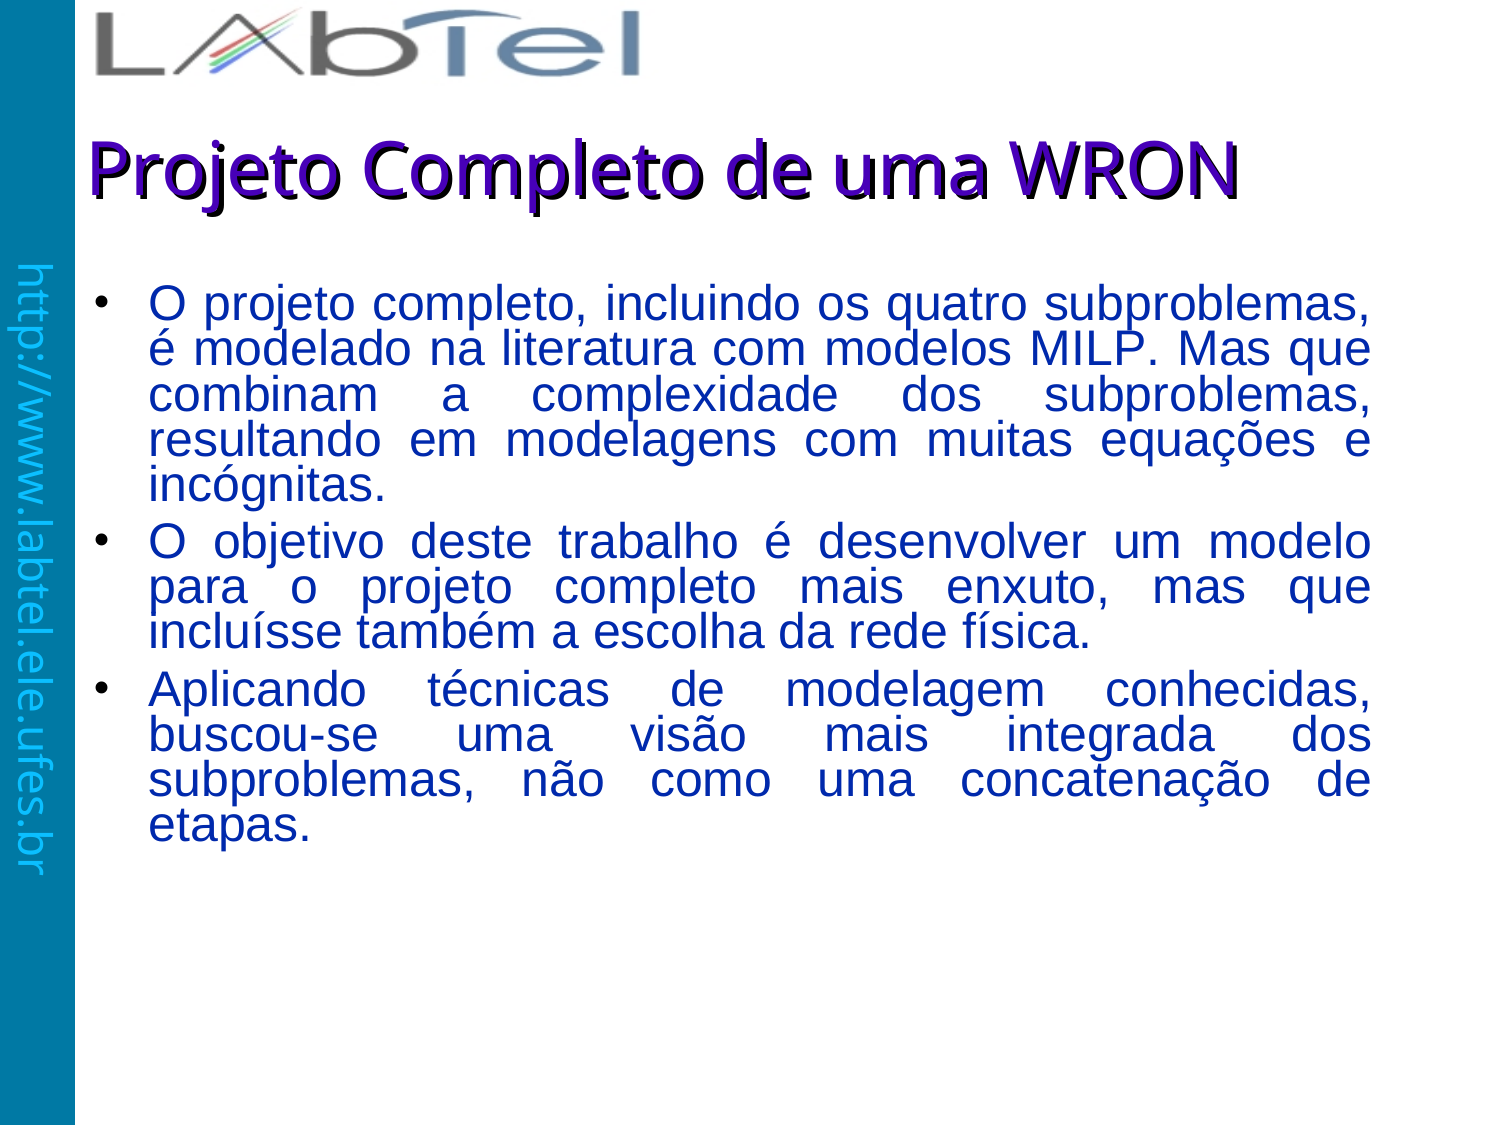

# Projeto Completo de uma WRON
O projeto completo, incluindo os quatro subproblemas, é modelado na literatura com modelos MILP. Mas que combinam a complexidade dos subproblemas, resultando em modelagens com muitas equações e incógnitas.
O objetivo deste trabalho é desenvolver um modelo para o projeto completo mais enxuto, mas que incluísse também a escolha da rede física.
Aplicando técnicas de modelagem conhecidas, buscou-se uma visão mais integrada dos subproblemas, não como uma concatenação de etapas.